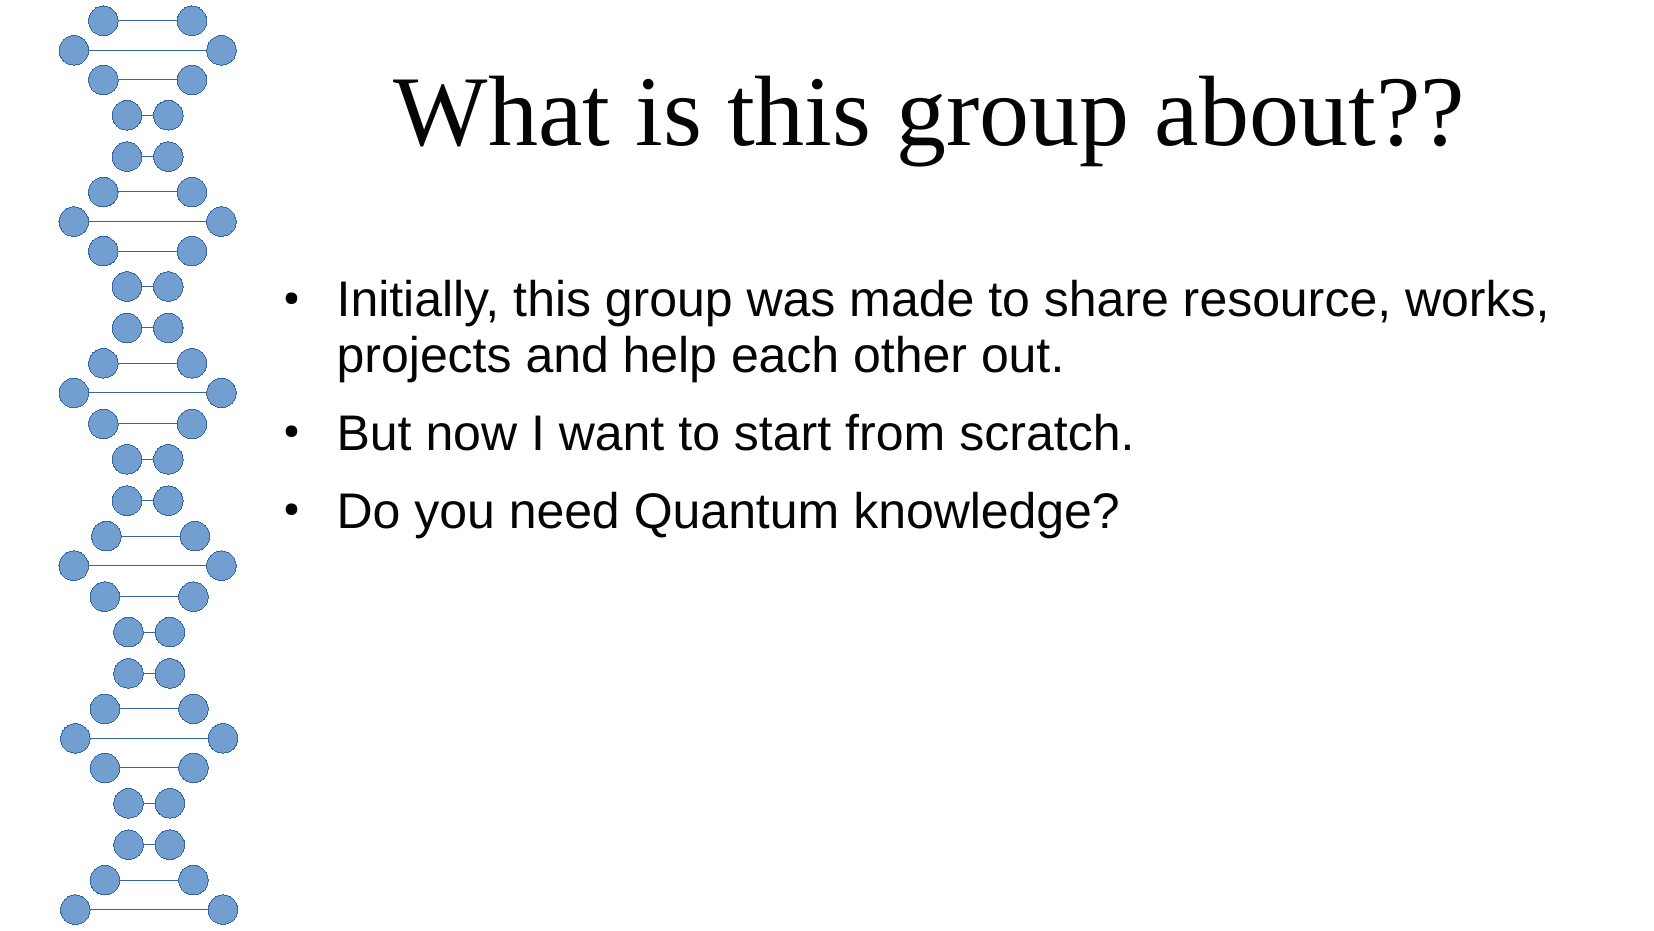

# What is this group about??
Initially, this group was made to share resource, works, projects and help each other out.
But now I want to start from scratch.
Do you need Quantum knowledge?